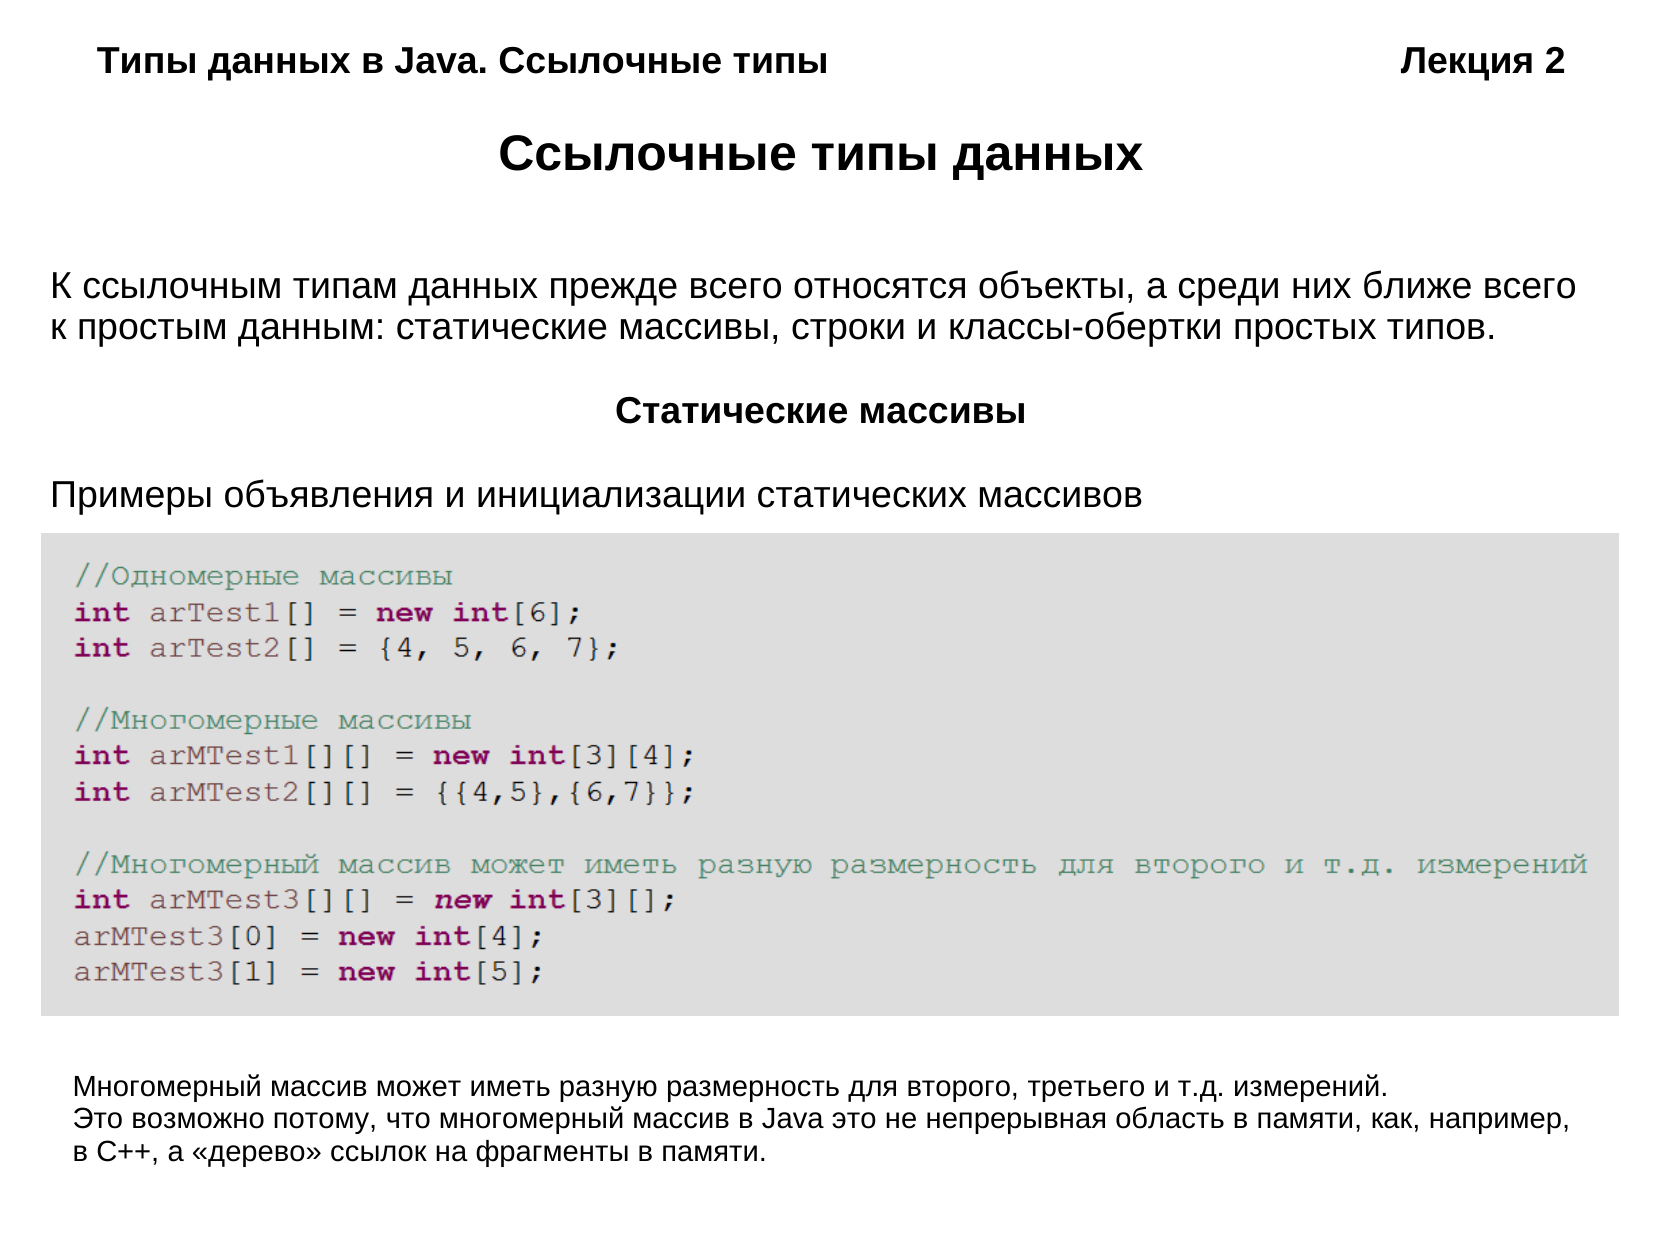

Типы данных в Java. Ссылочные типы					Лекция 2
Ссылочные типы данных
К ссылочным типам данных прежде всего относятся объекты, а среди них ближе всего к простым данным: статические массивы, строки и классы-обертки простых типов.
Статические массивы
Примеры объявления и инициализации статических массивов
Многомерный массив может иметь разную размерность для второго, третьего и т.д. измерений.
Это возможно потому, что многомерный массив в Java это не непрерывная область в памяти, как, например,
в C++, а «дерево» ссылок на фрагменты в памяти.